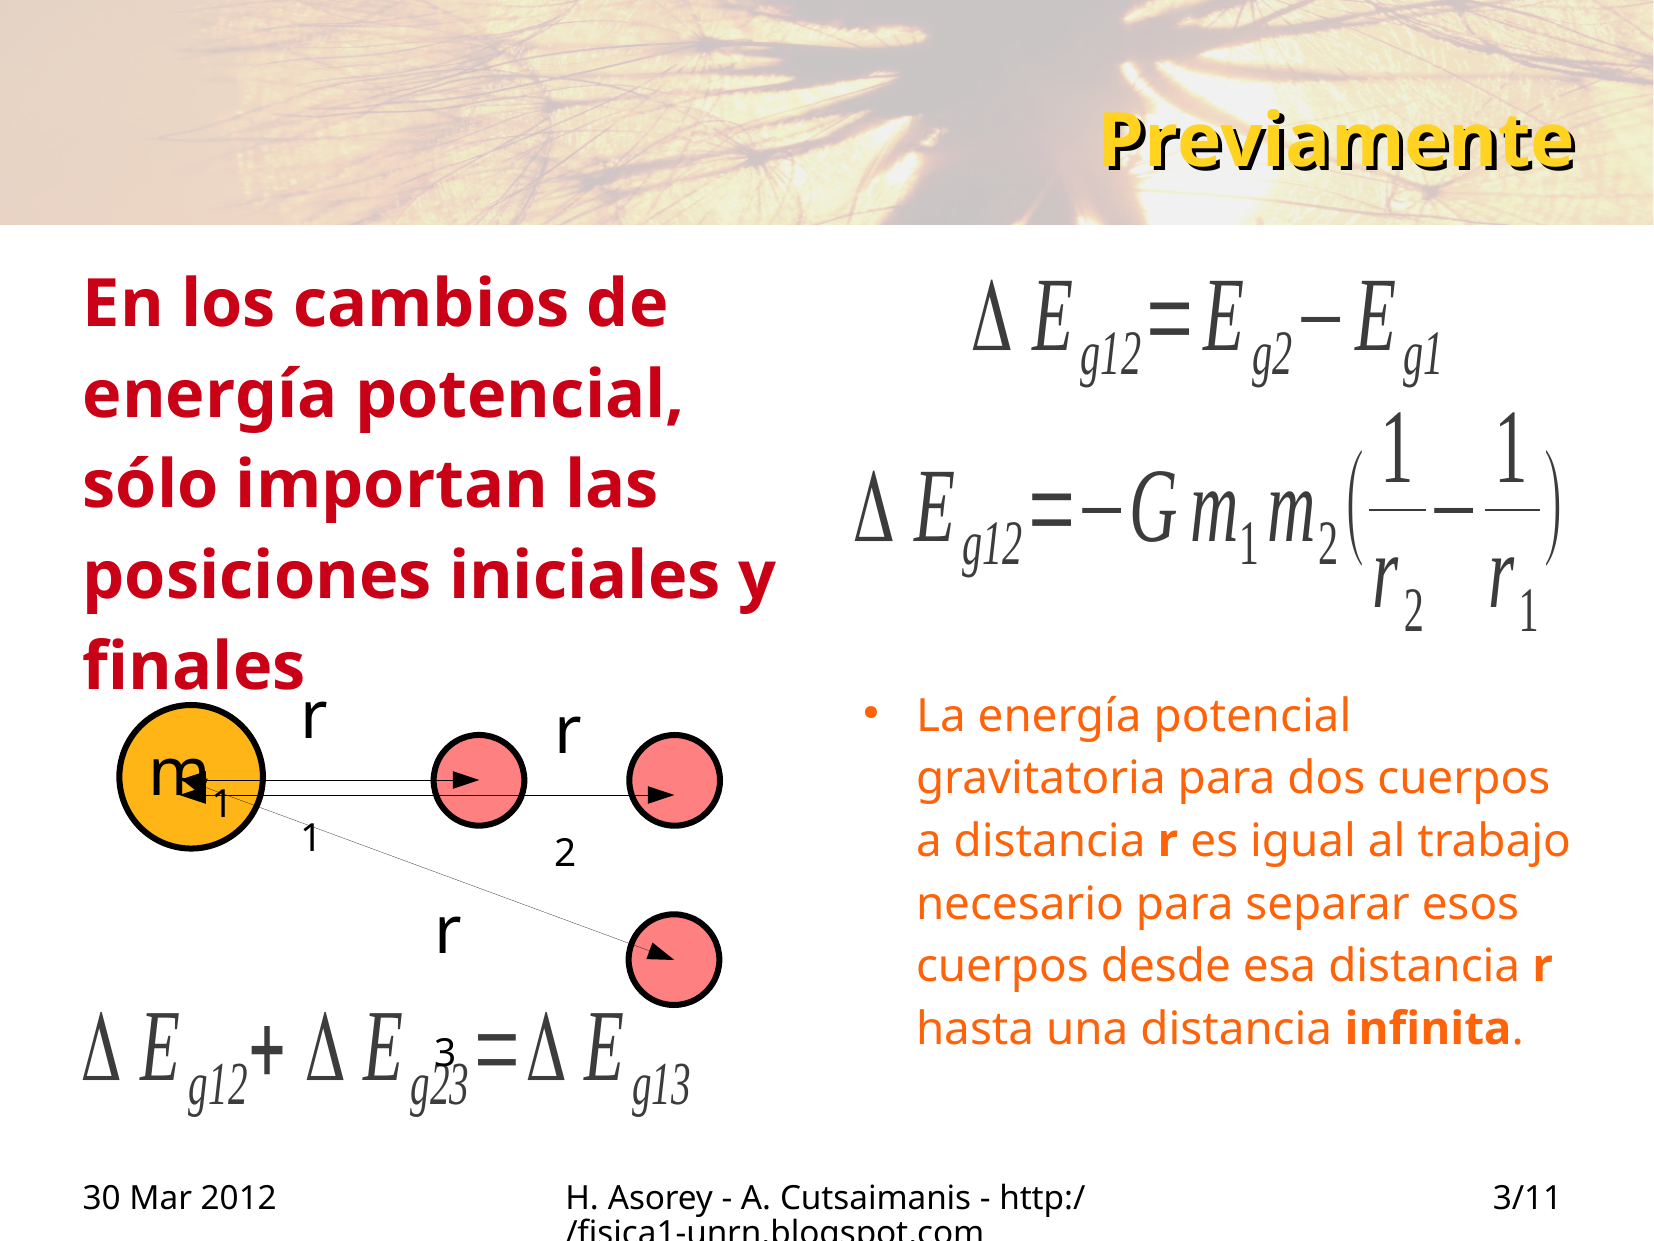

# Previamente
En los cambios de energía potencial, sólo importan las posiciones iniciales y finales
r1
r2
m1
r3
La energía potencial gravitatoria para dos cuerpos a distancia r es igual al trabajo necesario para separar esos cuerpos desde esa distancia r hasta una distancia infinita.
30 Mar 2012
H. Asorey - A. Cutsaimanis - http://fisica1-unrn.blogspot.com
3